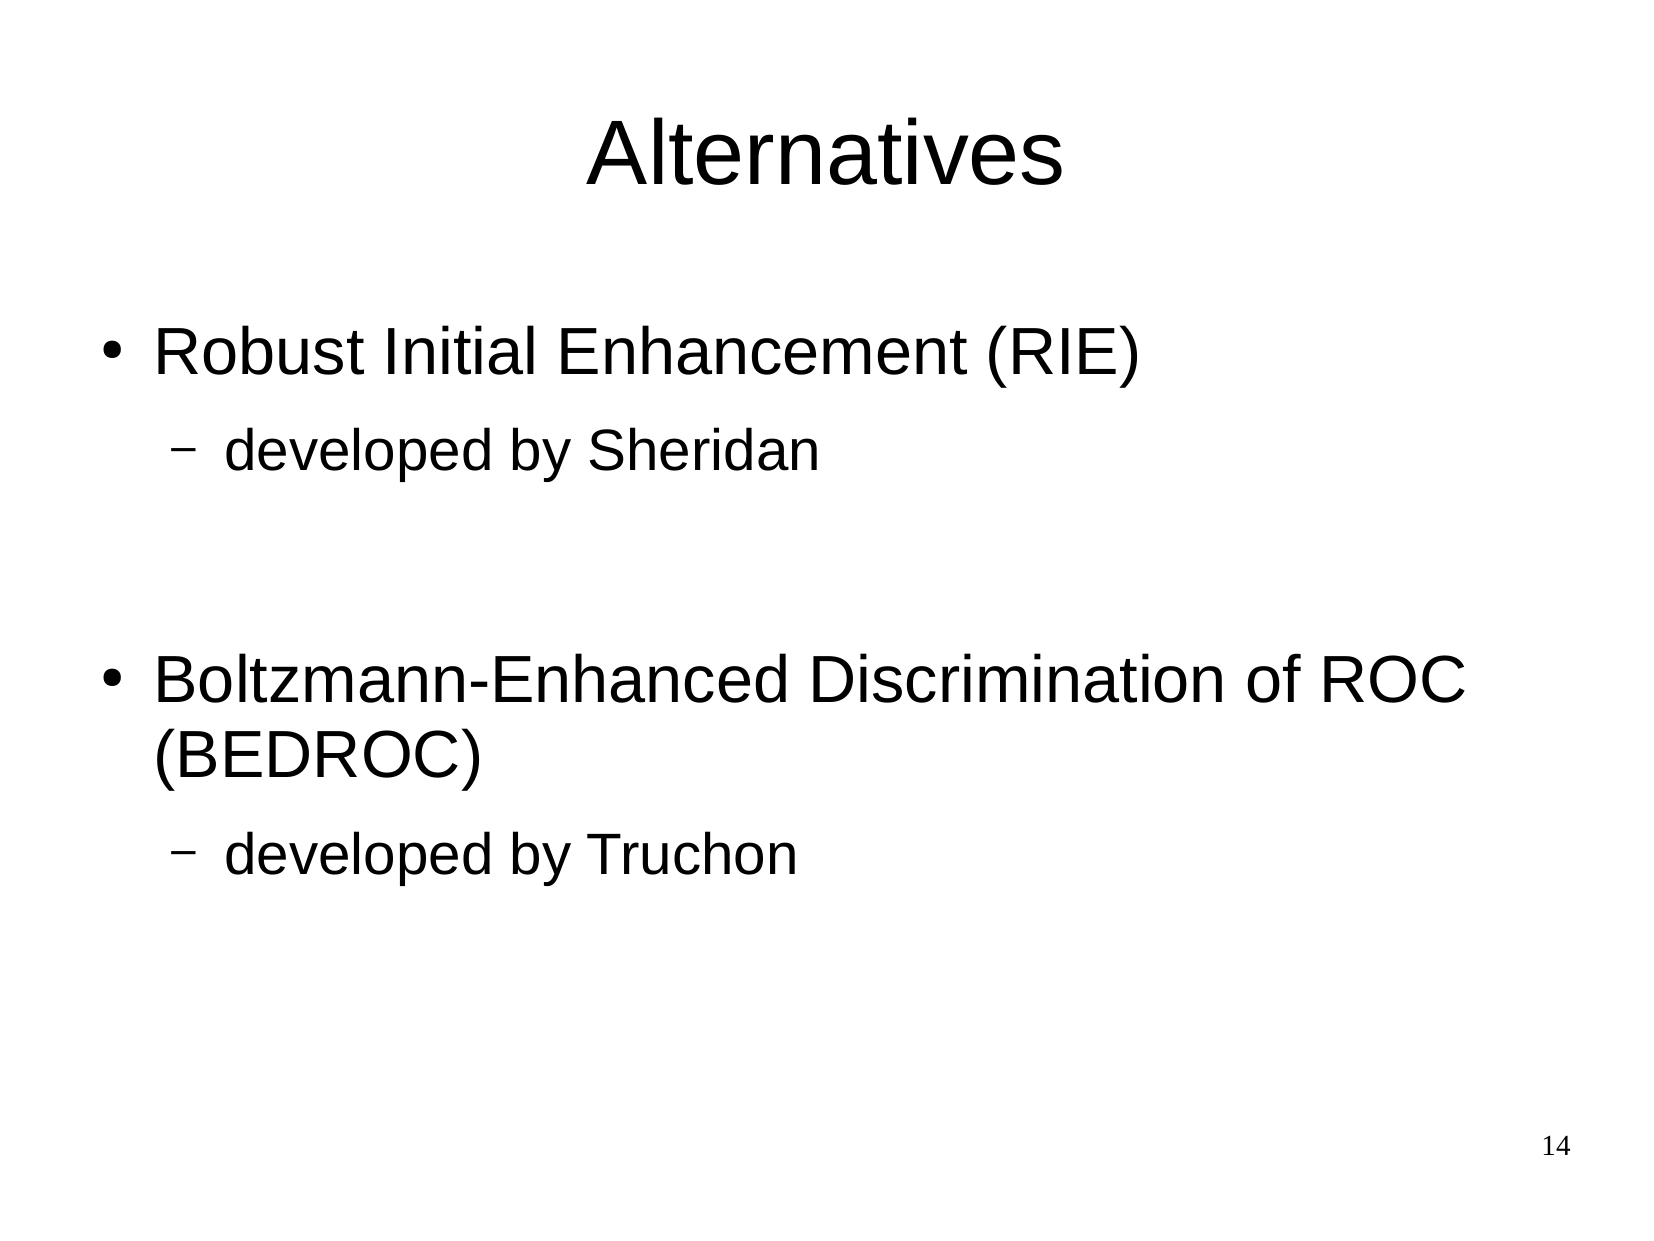

# Alternatives
Robust Initial Enhancement (RIE)
developed by Sheridan
Boltzmann-Enhanced Discrimination of ROC (BEDROC)
developed by Truchon
14